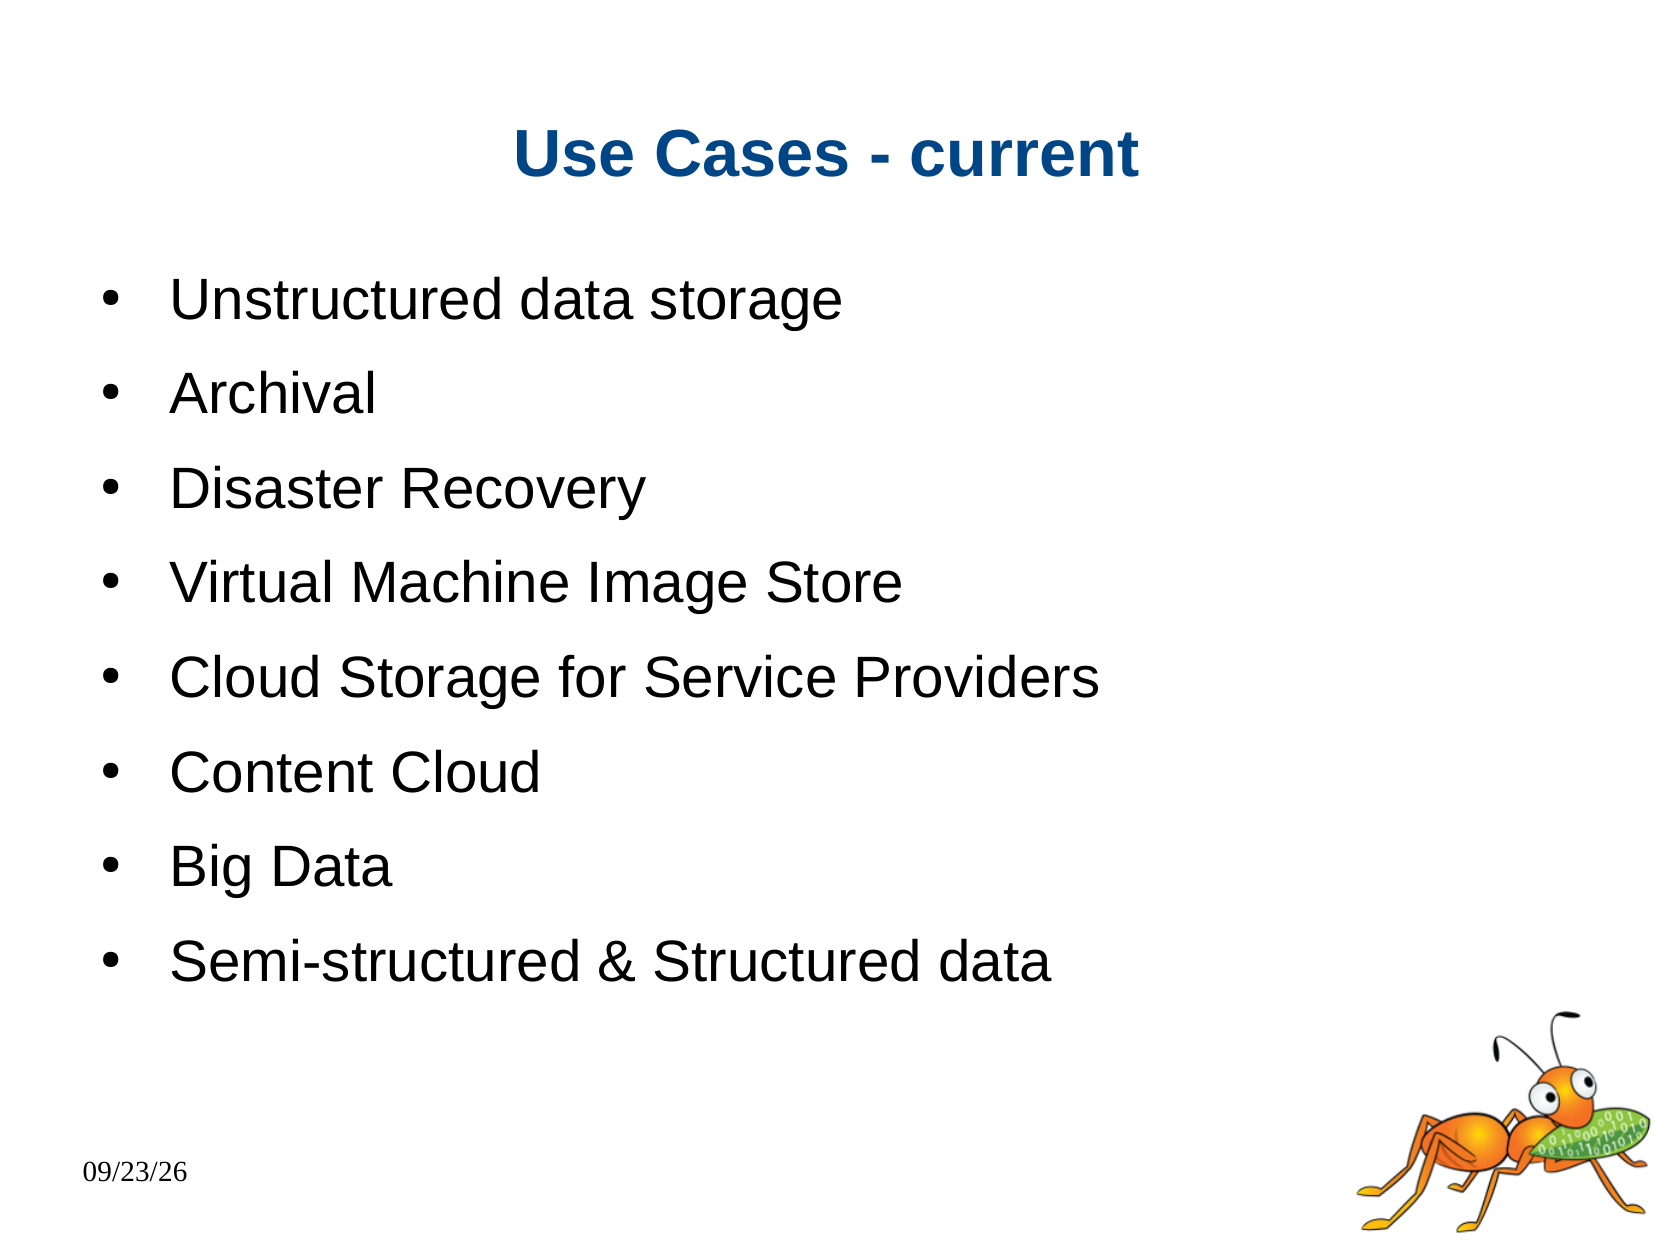

# Use Cases - current
 Unstructured data storage
 Archival
 Disaster Recovery
 Virtual Machine Image Store
 Cloud Storage for Service Providers
 Content Cloud
 Big Data
 Semi-structured & Structured data